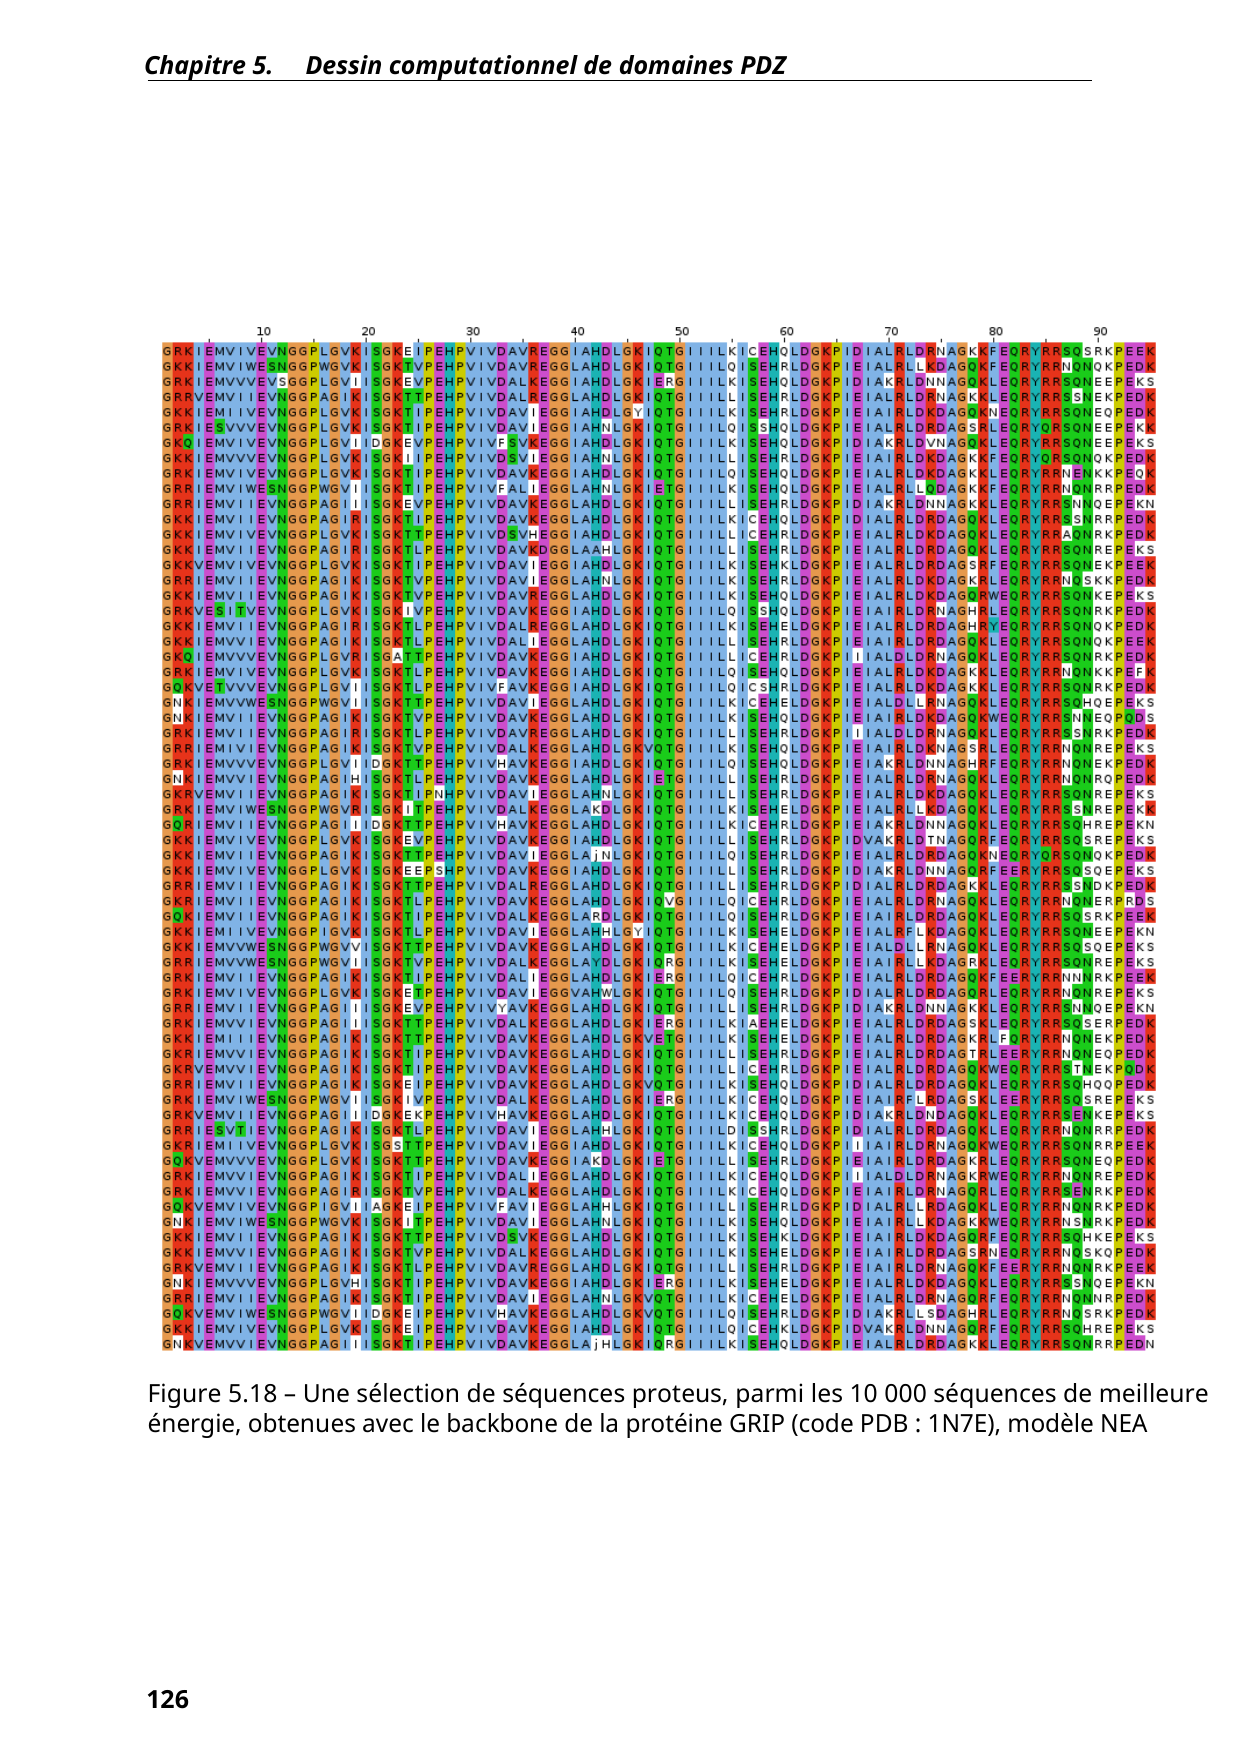

Chapitre 5.
Dessin computationnel de domaines PDZ
Figure 5.18 – Une sélection de séquences proteus, parmi les 10 000 séquences de meilleure
énergie, obtenues avec le backbone de la protéine GRIP (code PDB : 1N7E), modèle NEA
126